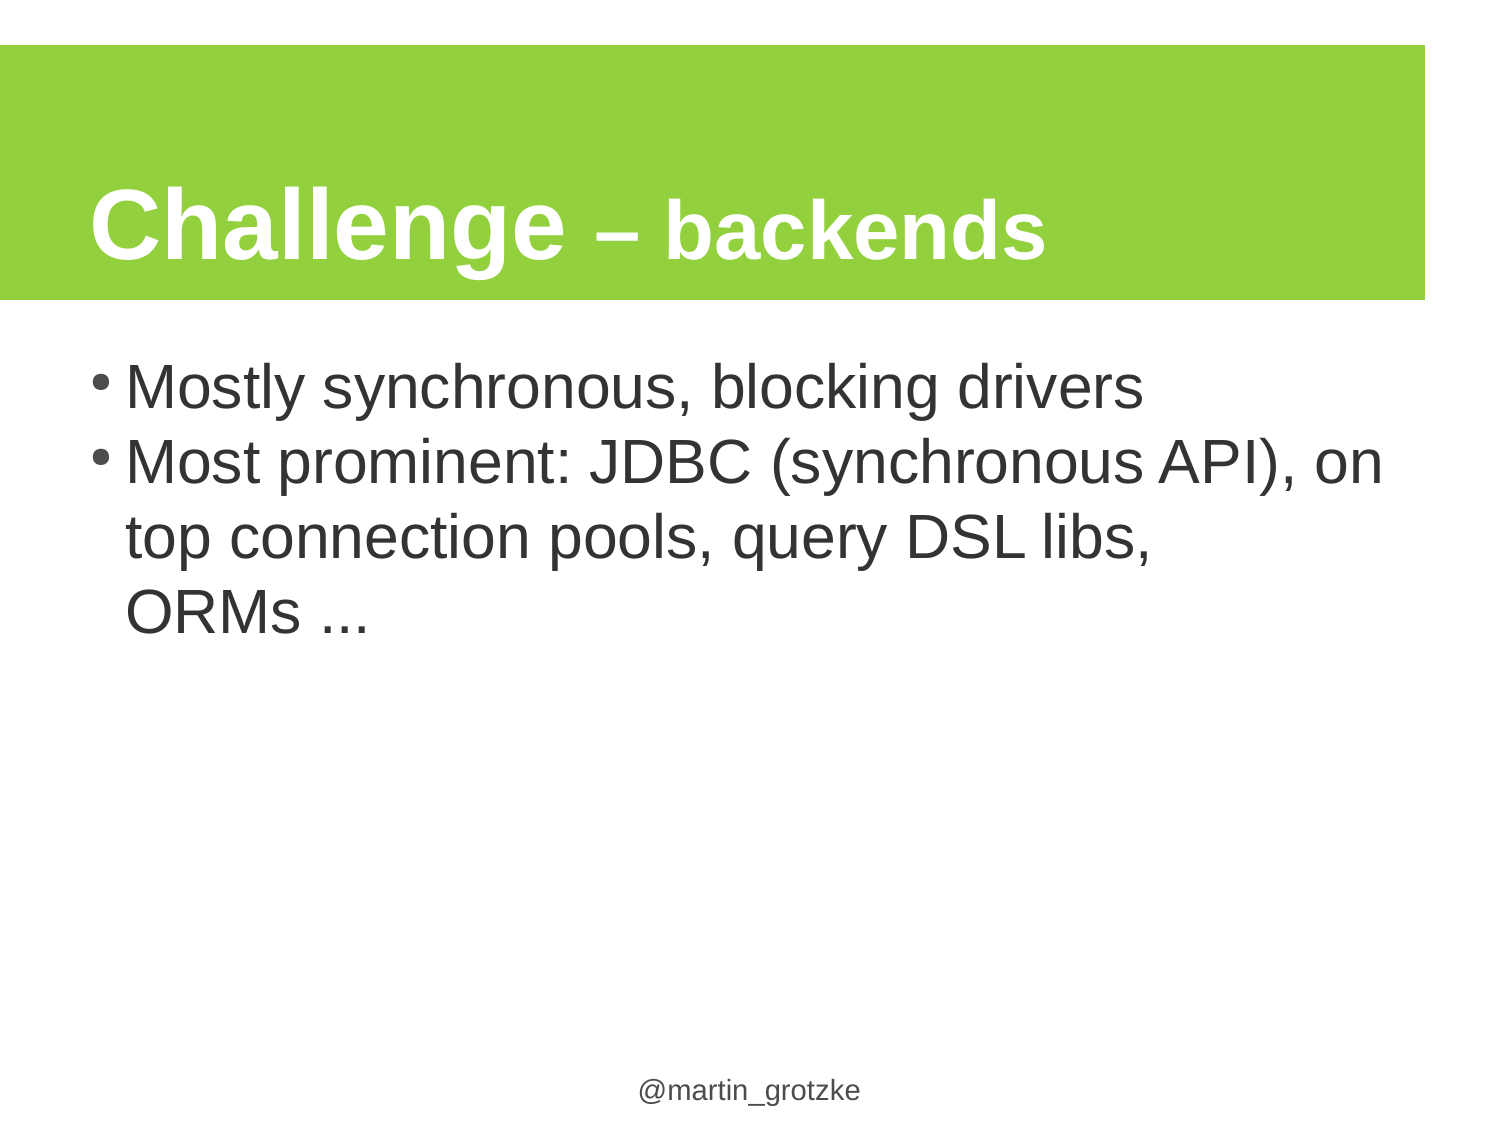

Challenge – backends
Mostly synchronous, blocking drivers
Most prominent: JDBC (synchronous API), on top connection pools, query DSL libs, ORMs ...